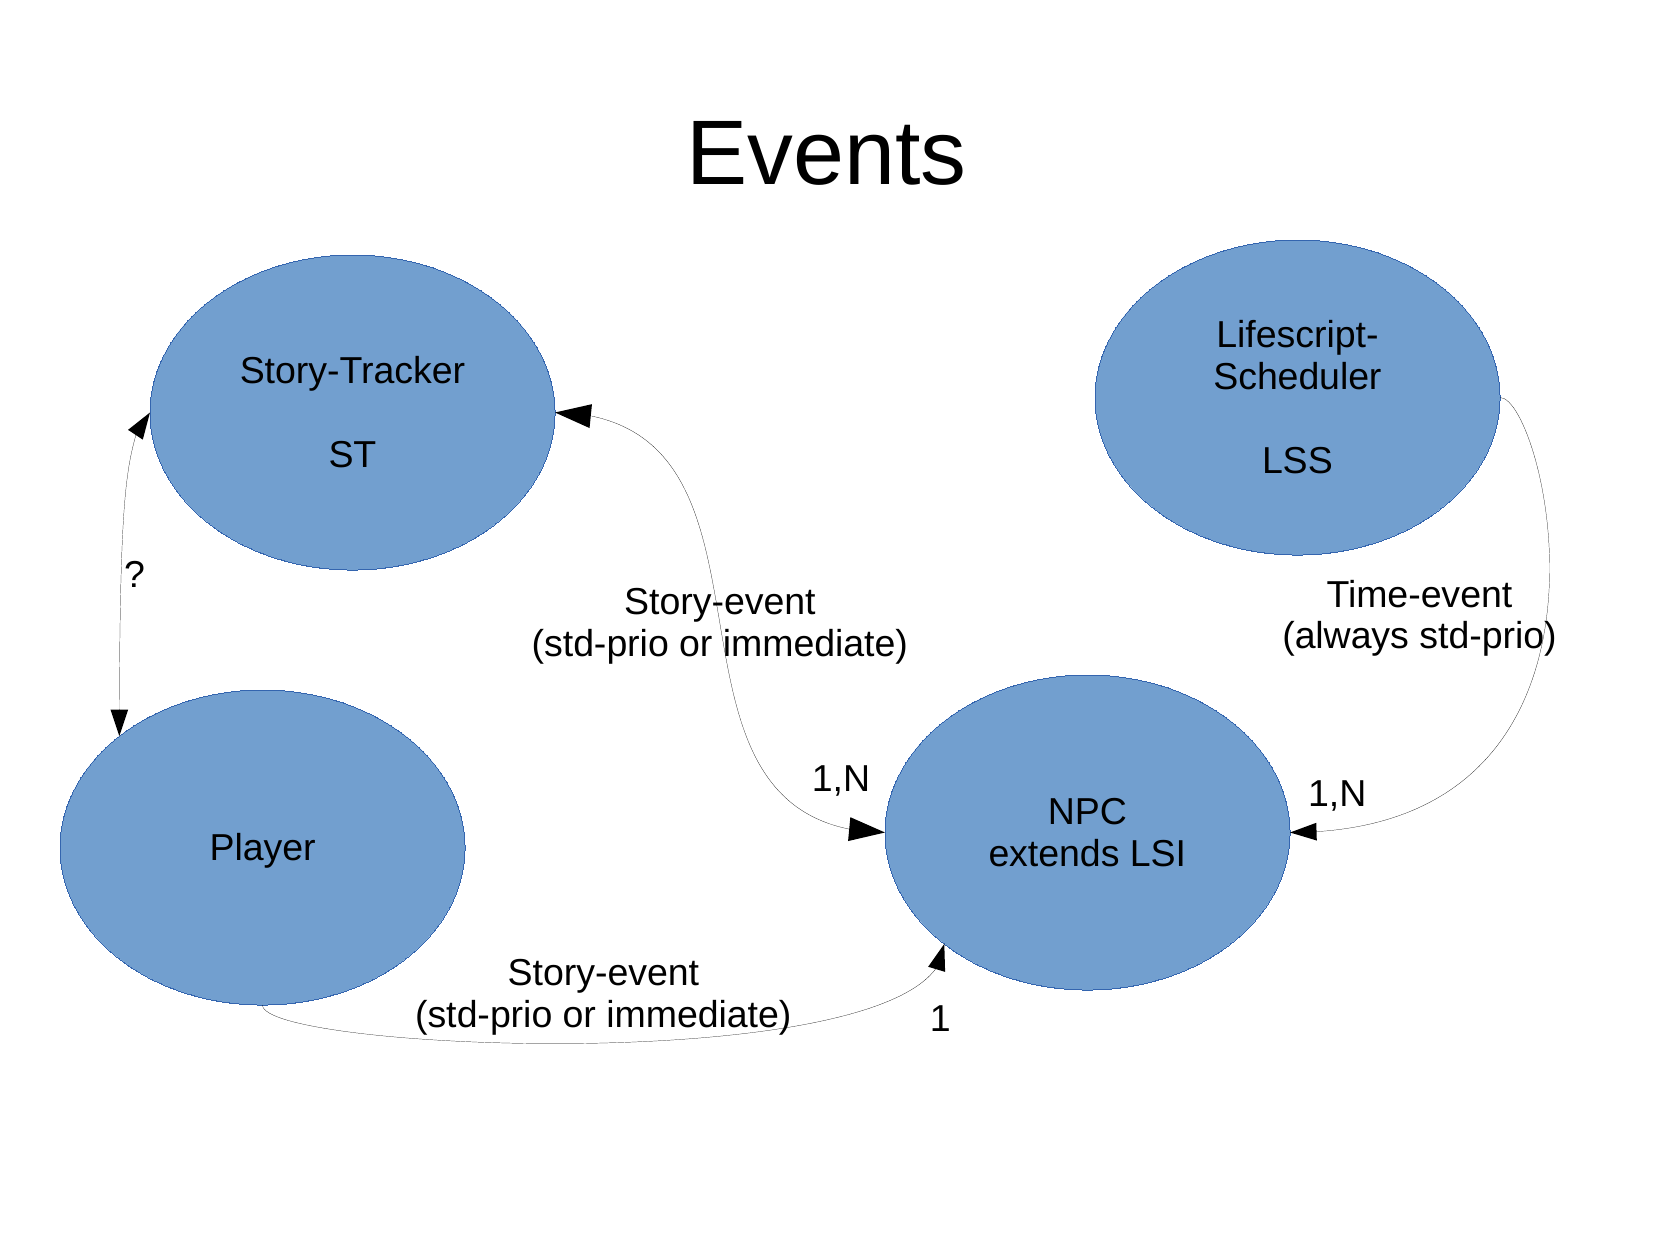

# Events
Lifescript-
Scheduler
LSS
Story-Tracker
ST
NPC
extends LSI
Player
1,N
1,N
1